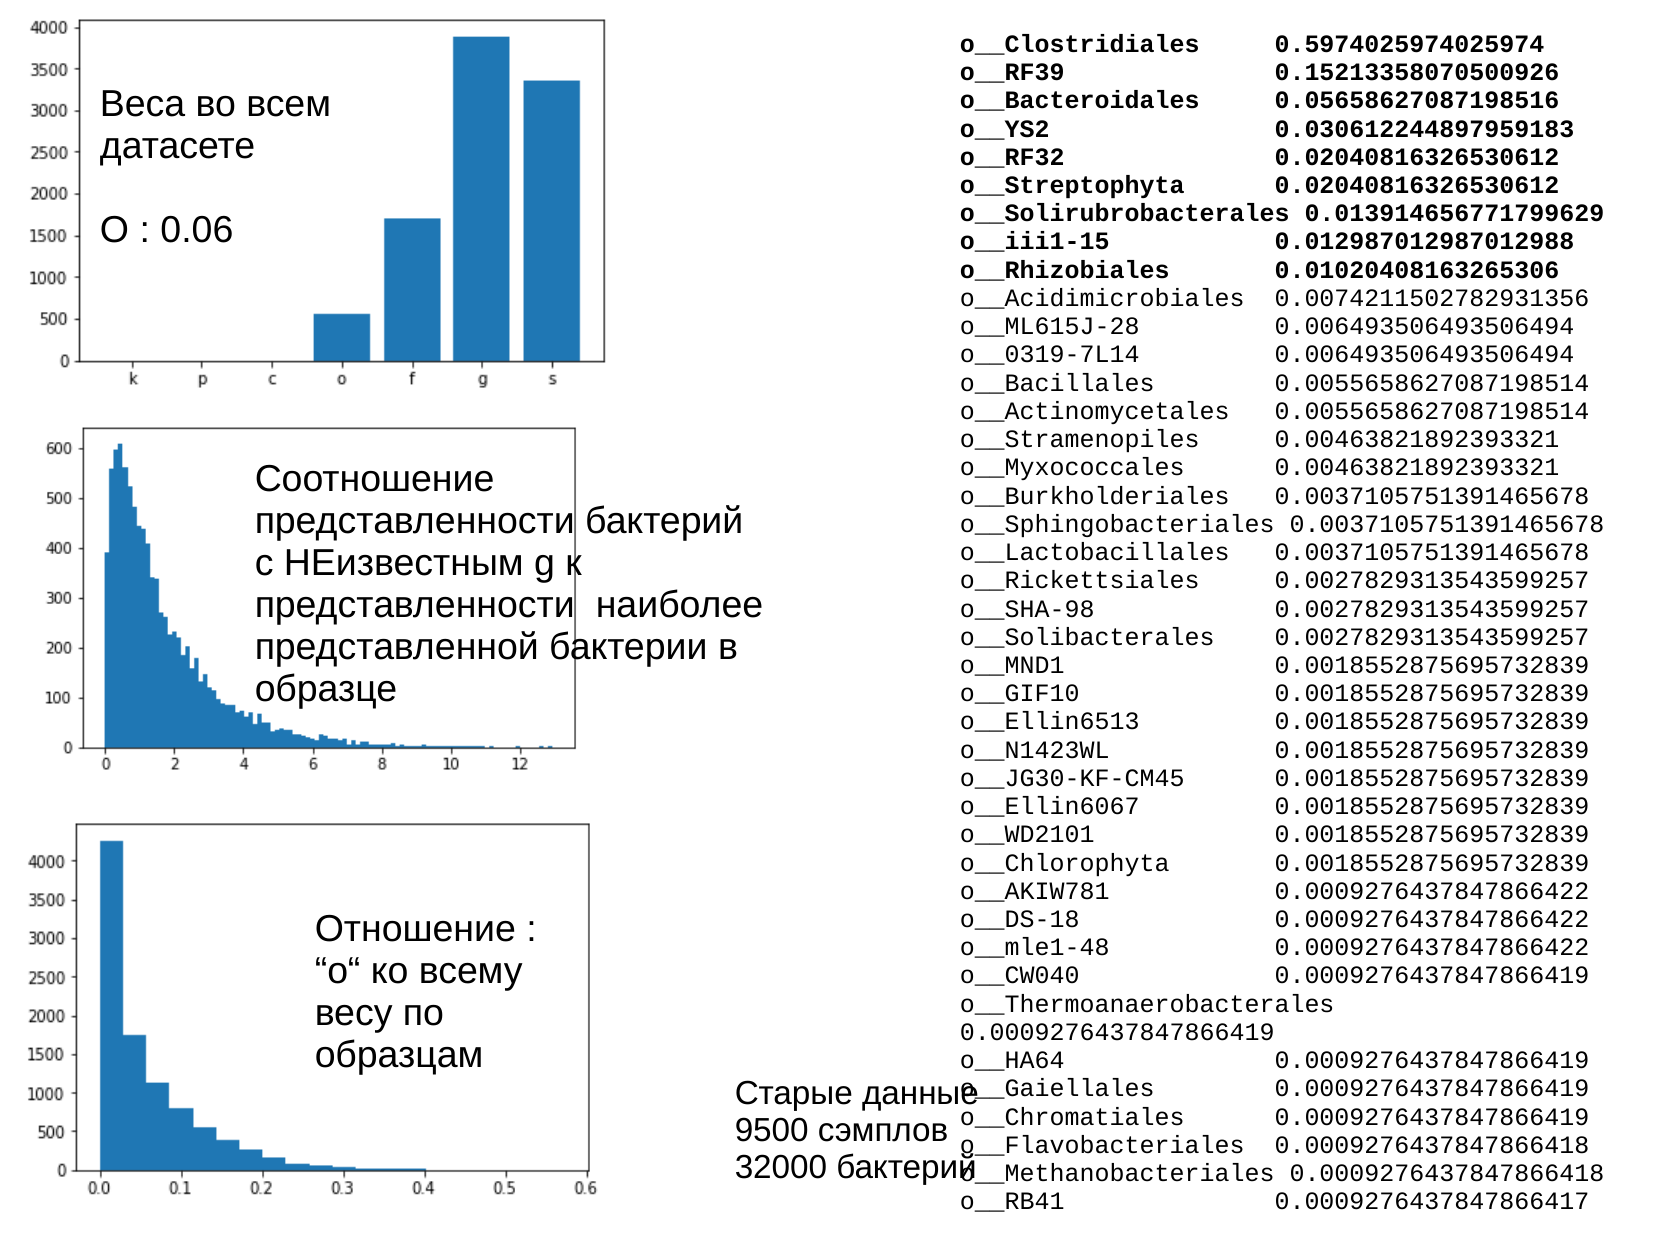

o__Clostridiales 0.5974025974025974
o__RF39 0.15213358070500926
o__Bacteroidales 0.05658627087198516
o__YS2 0.030612244897959183
o__RF32 0.02040816326530612
o__Streptophyta 0.02040816326530612
o__Solirubrobacterales 0.013914656771799629
o__iii1-15 0.012987012987012988
o__Rhizobiales 0.01020408163265306
o__Acidimicrobiales 0.0074211502782931356
o__ML615J-28 0.006493506493506494
o__0319-7L14 0.006493506493506494
o__Bacillales 0.0055658627087198514
o__Actinomycetales 0.0055658627087198514
o__Stramenopiles 0.00463821892393321
o__Myxococcales 0.00463821892393321
o__Burkholderiales 0.0037105751391465678
o__Sphingobacteriales 0.0037105751391465678
o__Lactobacillales 0.0037105751391465678
o__Rickettsiales 0.0027829313543599257
o__SHA-98 0.0027829313543599257
o__Solibacterales 0.0027829313543599257
o__MND1 0.0018552875695732839
o__GIF10 0.0018552875695732839
o__Ellin6513 0.0018552875695732839
o__N1423WL 0.0018552875695732839
o__JG30-KF-CM45 0.0018552875695732839
o__Ellin6067 0.0018552875695732839
o__WD2101 0.0018552875695732839
o__Chlorophyta 0.0018552875695732839
o__AKIW781 0.0009276437847866422
o__DS-18 0.0009276437847866422
o__mle1-48 0.0009276437847866422
o__CW040 0.0009276437847866419
o__Thermoanaerobacterales 0.0009276437847866419
o__HA64 0.0009276437847866419
o__Gaiellales 0.0009276437847866419
o__Chromatiales 0.0009276437847866419
o__Flavobacteriales 0.0009276437847866418
o__Methanobacteriales 0.0009276437847866418
o__RB41 0.0009276437847866417
Веса во всем датасете
O : 0.06
Соотношение представленности бактерий с НЕизвестным g к представленности наиболее представленной бактерии в образце
Отношение : “o“ ко всему весу по образцам
Старые данные
9500 сэмплов
32000 бактерий